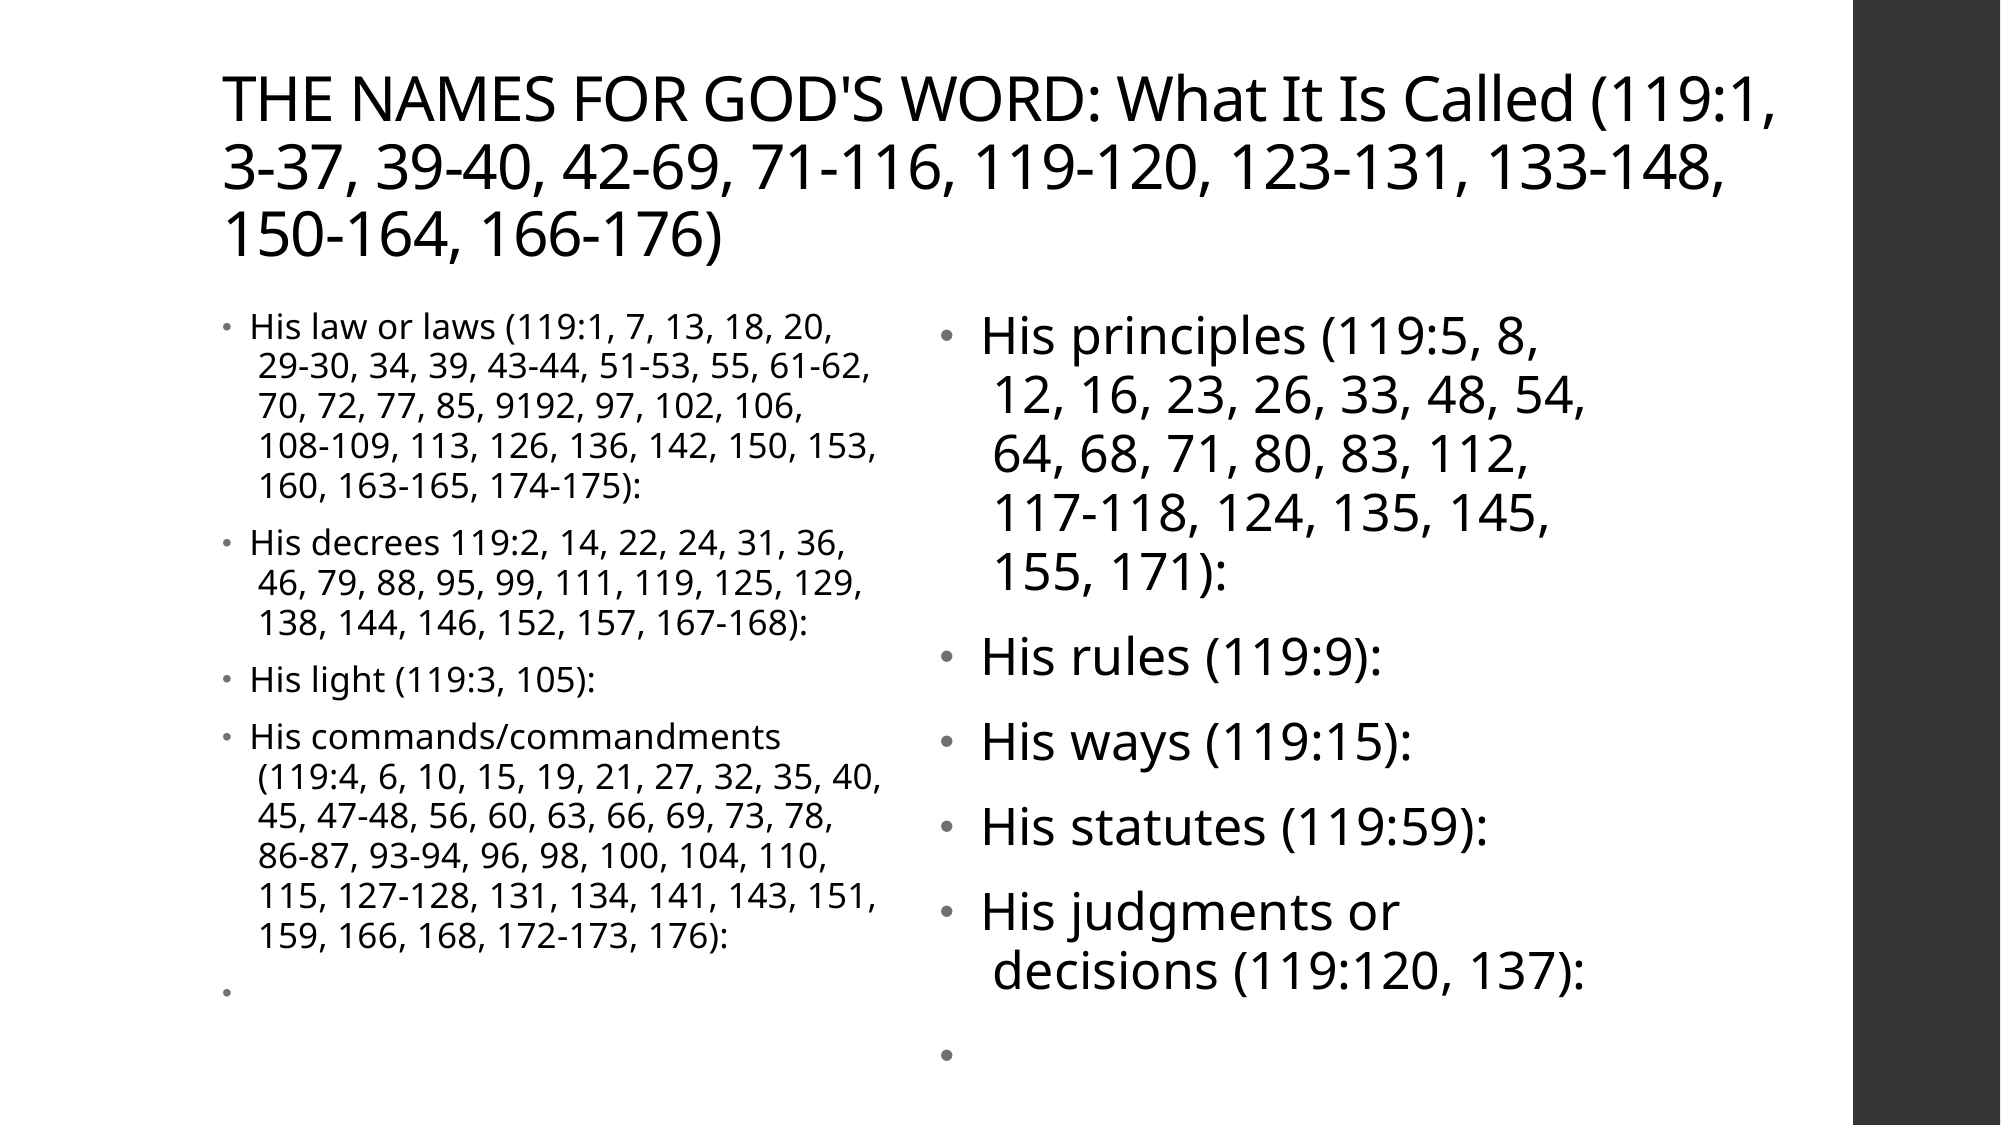

# THE NAMES FOR GOD'S WORD: What It Is Called (119:1, 3-37, 39-40, 42-69, 71-116, 119-120, 123-131, 133-148, 150-164, 166-176)
 His law or laws (119:1, 7, 13, 18, 20, 29-30, 34, 39, 43-44, 51-53, 55, 61-62, 70, 72, 77, 85, 9192, 97, 102, 106, 108-109, 113, 126, 136, 142, 150, 153, 160, 163-165, 174-175):
 His decrees 119:2, 14, 22, 24, 31, 36, 46, 79, 88, 95, 99, 111, 119, 125, 129, 138, 144, 146, 152, 157, 167-168):
 His light (119:3, 105):
 His commands/commandments (119:4, 6, 10, 15, 19, 21, 27, 32, 35, 40, 45, 47-48, 56, 60, 63, 66, 69, 73, 78, 86-87, 93-94, 96, 98, 100, 104, 110, 115, 127-128, 131, 134, 141, 143, 151, 159, 166, 168, 172-173, 176):
 His principles (119:5, 8, 12, 16, 23, 26, 33, 48, 54, 64, 68, 71, 80, 83, 112, 117-118, 124, 135, 145, 155, 171):
 His rules (119:9):
 His ways (119:15):
 His statutes (119:59):
 His judgments or decisions (119:120, 137):